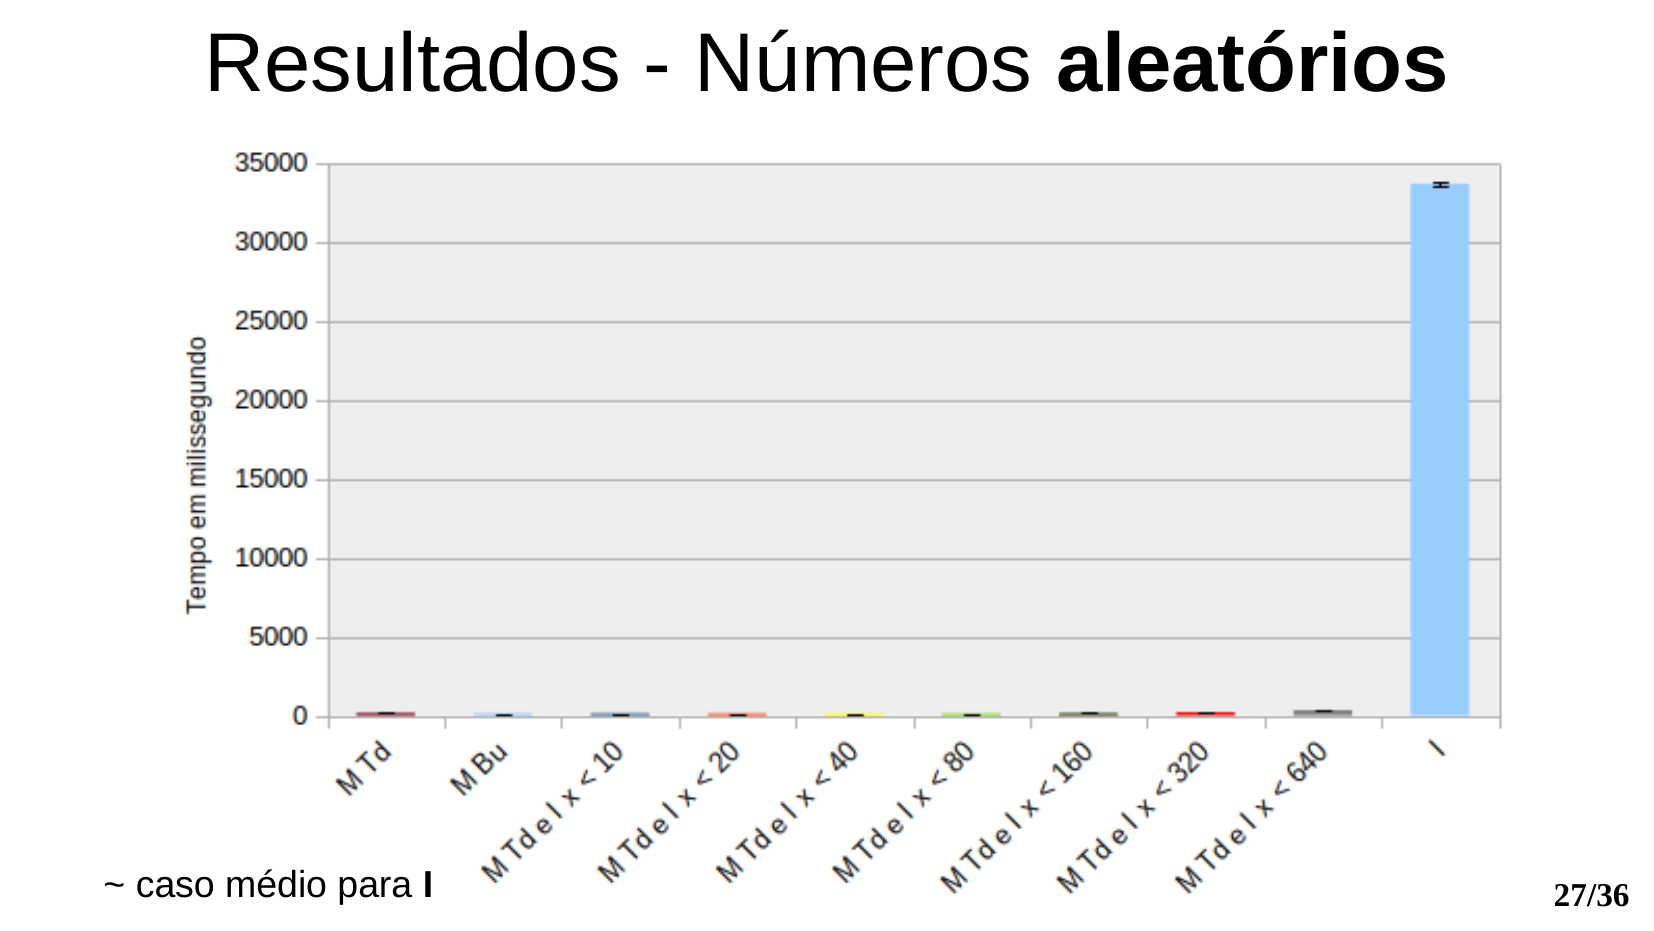

# Resultados - Números aleatórios
~ caso médio para I
27